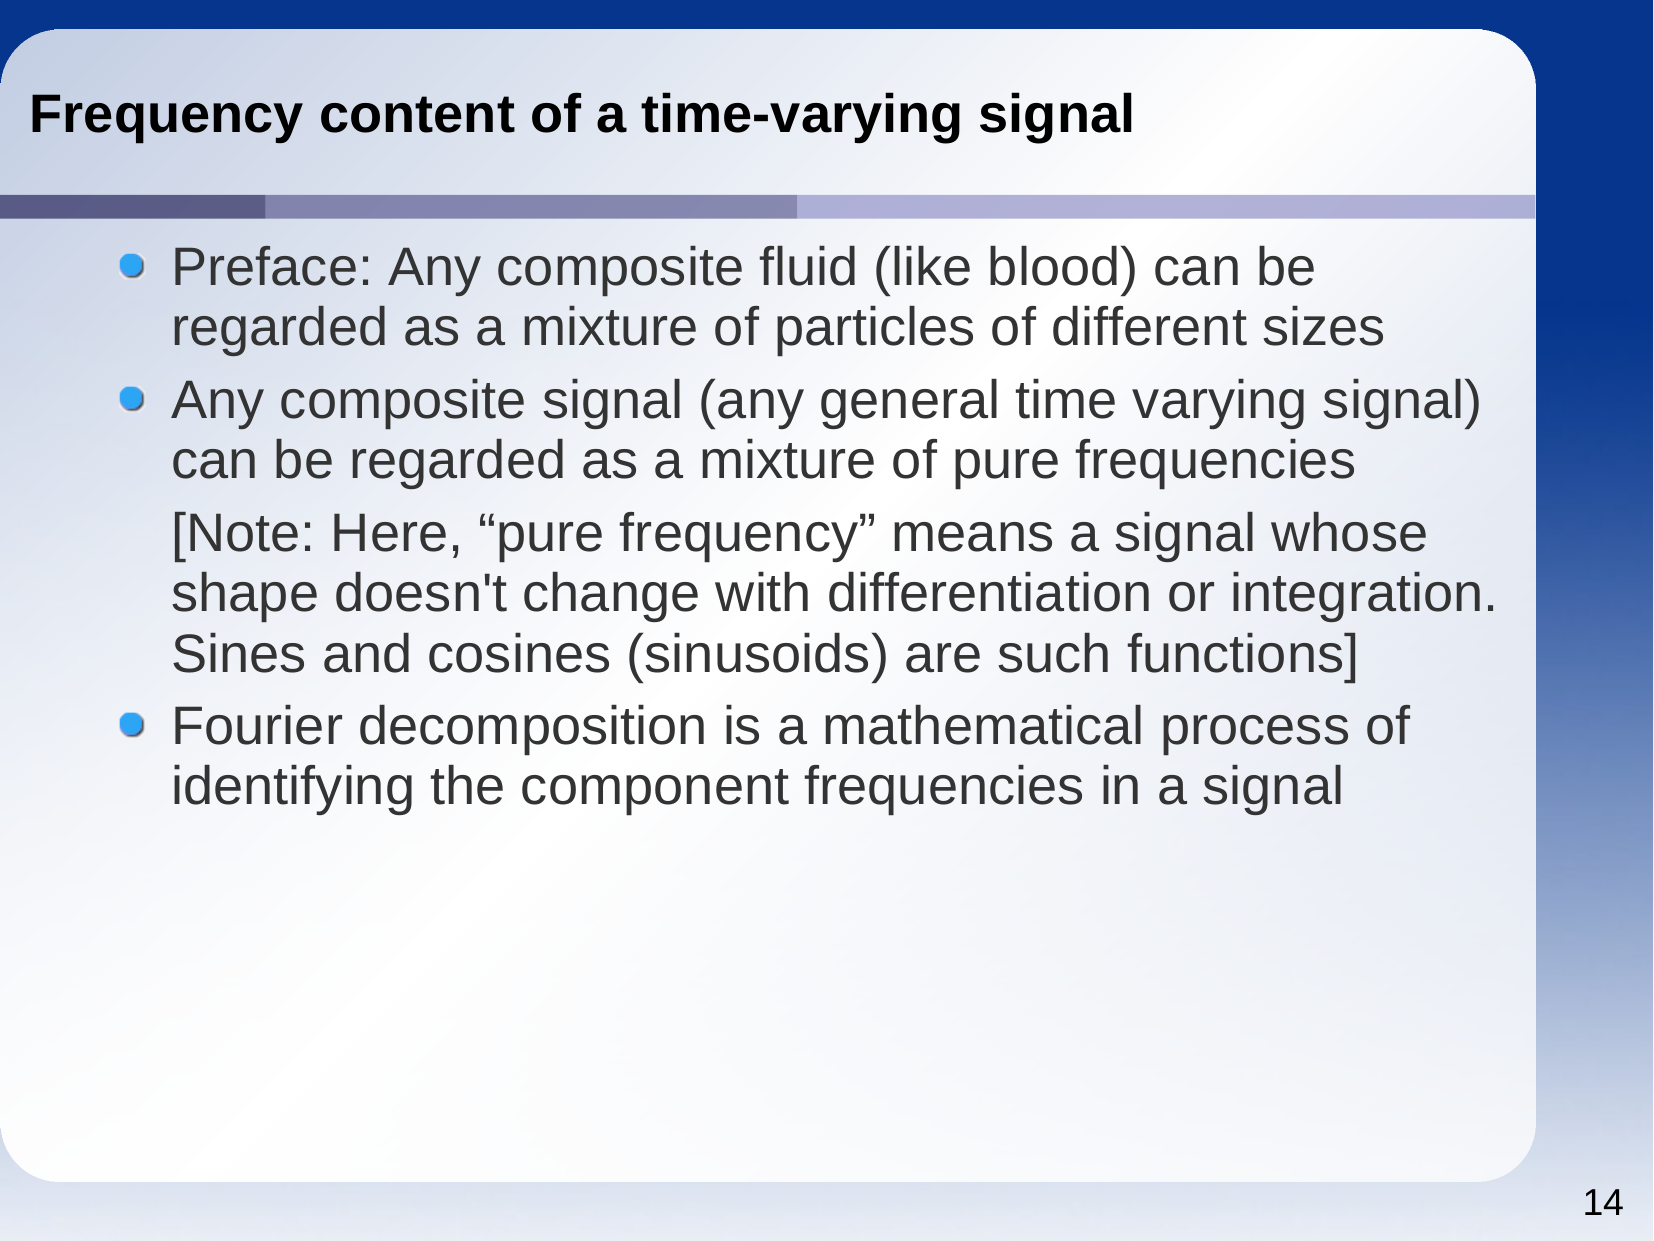

# Frequency content of a time-varying signal
Preface: Any composite fluid (like blood) can be regarded as a mixture of particles of different sizes
Any composite signal (any general time varying signal) can be regarded as a mixture of pure frequencies
[Note: Here, “pure frequency” means a signal whose shape doesn't change with differentiation or integration. Sines and cosines (sinusoids) are such functions]
Fourier decomposition is a mathematical process of identifying the component frequencies in a signal
14